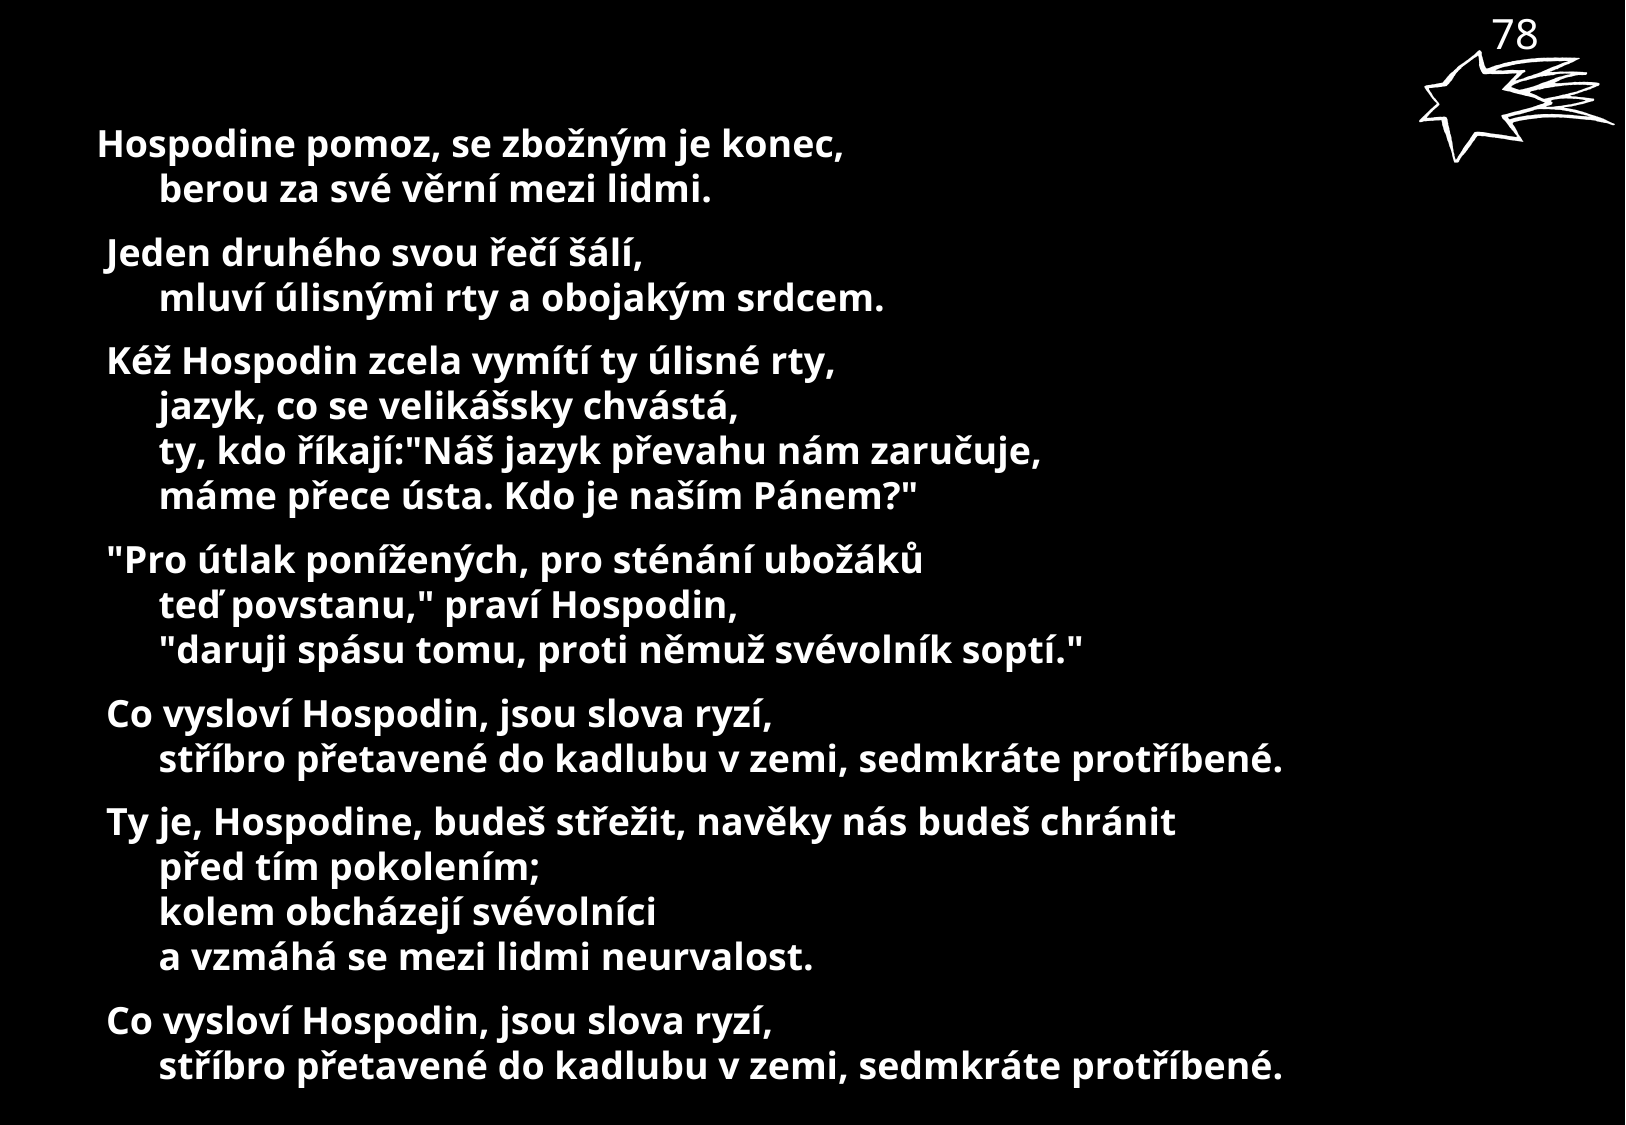

78
# Hospodine pomoz, se zbožným je konec, berou za své věrní mezi lidmi.
 Jeden druhého svou řečí šálí,
mluví úlisnými rty a obojakým srdcem.
 Kéž Hospodin zcela vymítí ty úlisné rty,
jazyk, co se velikášsky chvástá,
ty, kdo říkají:"Náš jazyk převahu nám zaručuje,
máme přece ústa. Kdo je naším Pánem?"
 "Pro útlak ponížených, pro sténání ubožáků
teď povstanu," praví Hospodin,
"daruji spásu tomu, proti němuž svévolník soptí."
 Co vysloví Hospodin, jsou slova ryzí,
stříbro přetavené do kadlubu v zemi, sedmkráte protříbené.
 Ty je, Hospodine, budeš střežit, navěky nás budeš chránit
před tím pokolením;
kolem obcházejí svévolníci
a vzmáhá se mezi lidmi neurvalost.
 Co vysloví Hospodin, jsou slova ryzí,
stříbro přetavené do kadlubu v zemi, sedmkráte protříbené.